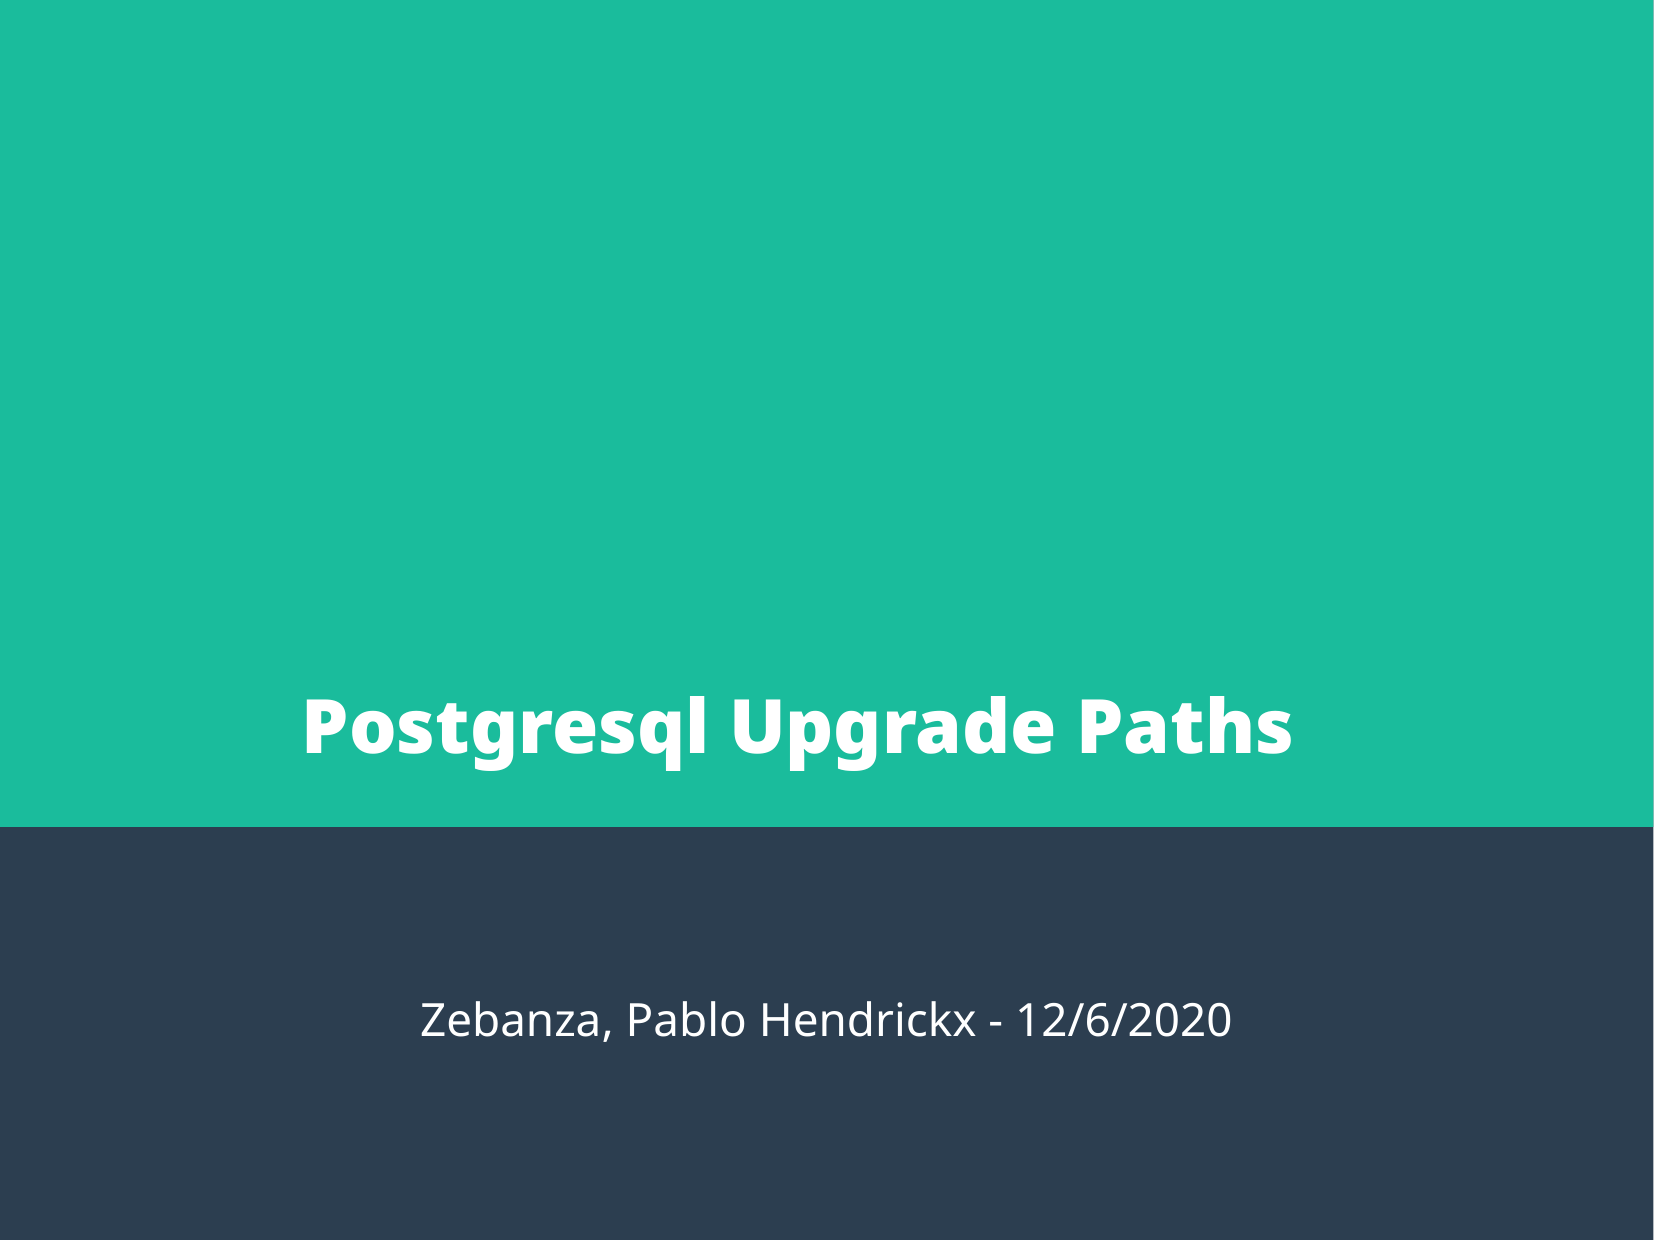

# Postgresql Upgrade Paths
Zebanza, Pablo Hendrickx - 12/6/2020